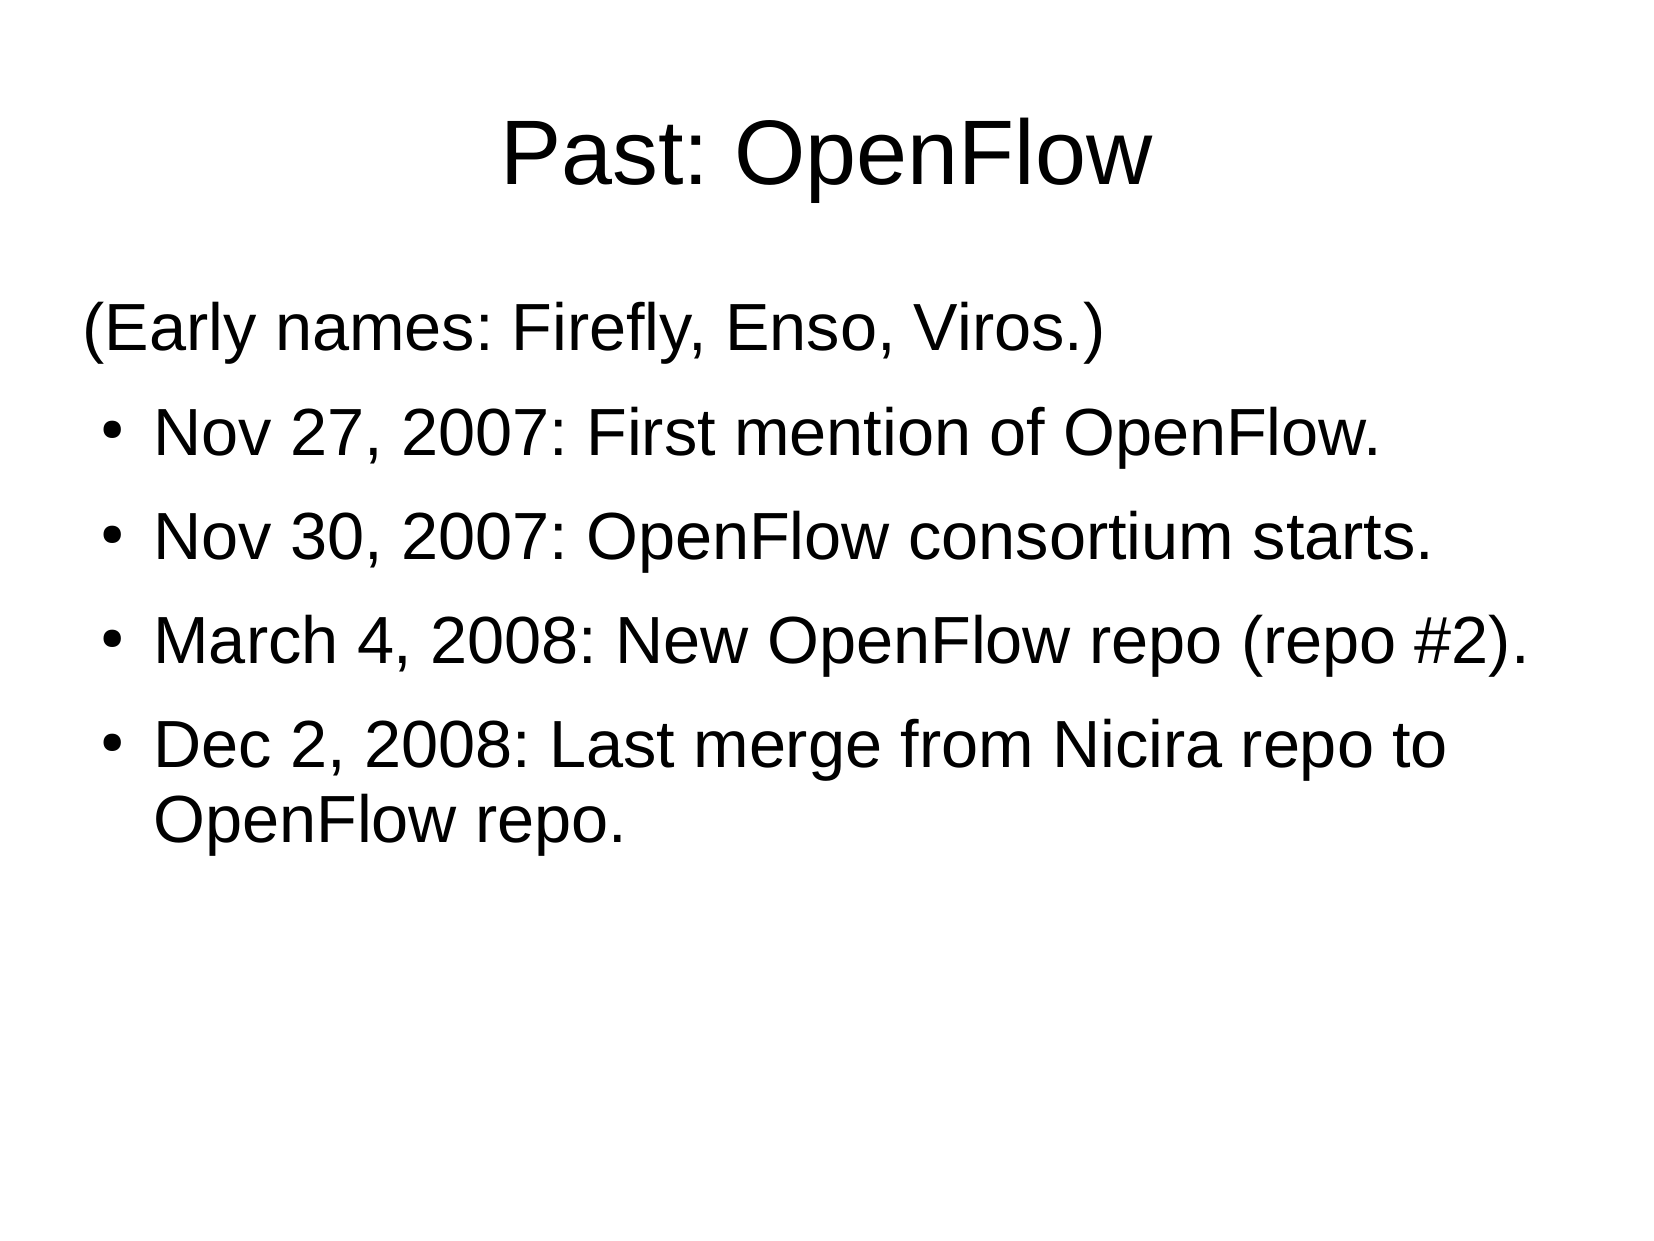

# Past: OpenFlow
(Early names: Firefly, Enso, Viros.)
Nov 27, 2007: First mention of OpenFlow.
Nov 30, 2007: OpenFlow consortium starts.
March 4, 2008: New OpenFlow repo (repo #2).
Dec 2, 2008: Last merge from Nicira repo to OpenFlow repo.